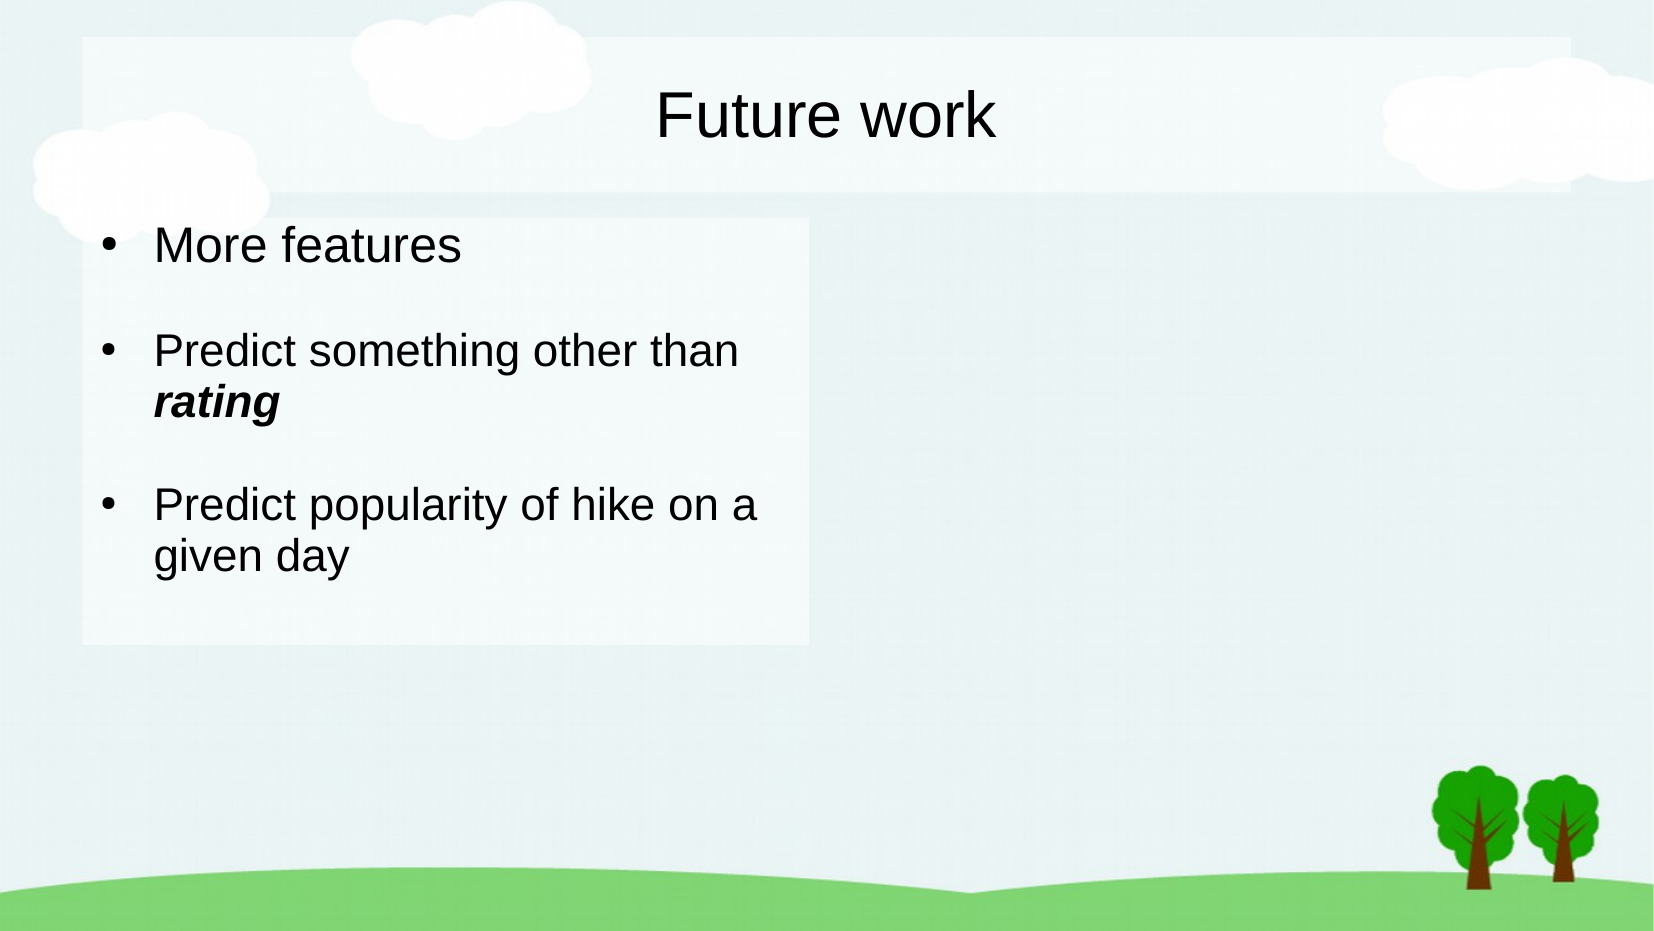

# Future work
More features
Predict something other than rating
Predict popularity of hike on a given day